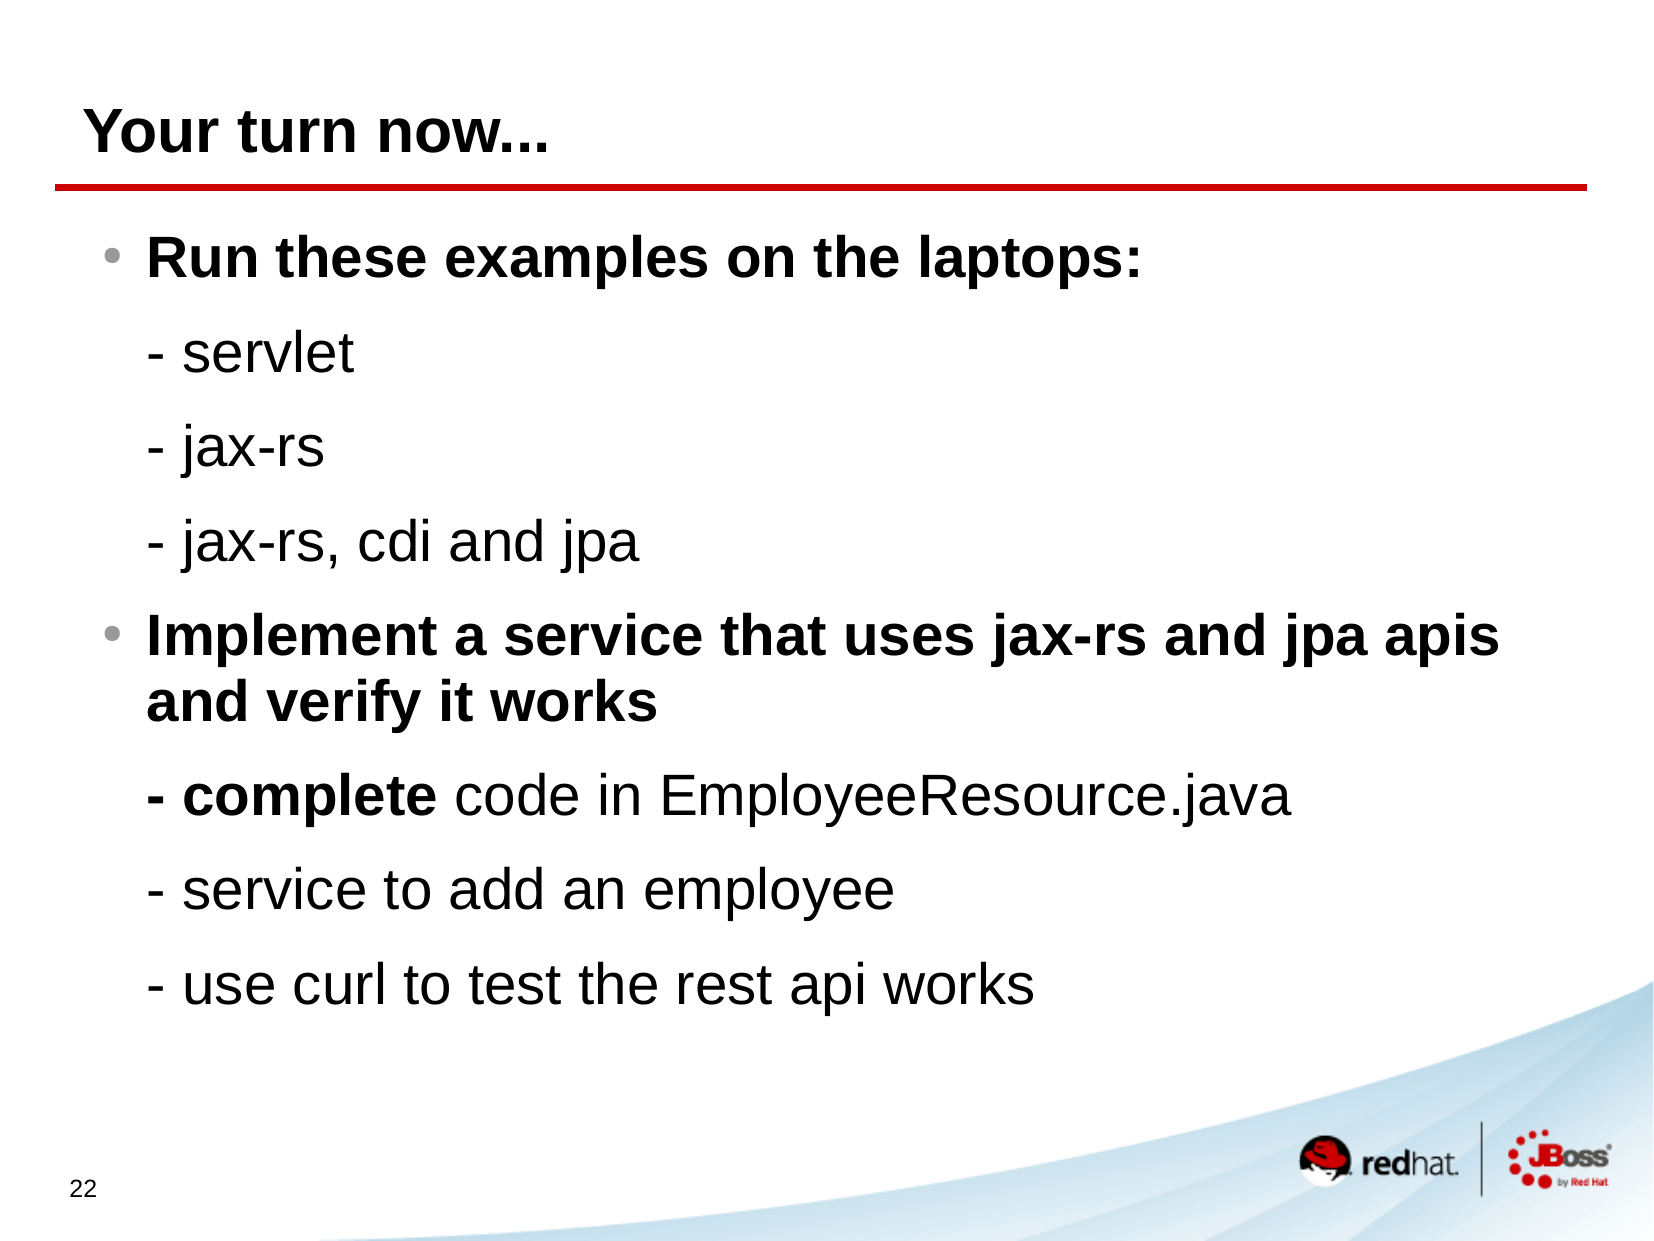

# Your turn now...
Run these examples on the laptops:
- servlet
- jax-rs
- jax-rs, cdi and jpa
Implement a service that uses jax-rs and jpa apis and verify it works
- complete code in EmployeeResource.java
- service to add an employee
- use curl to test the rest api works